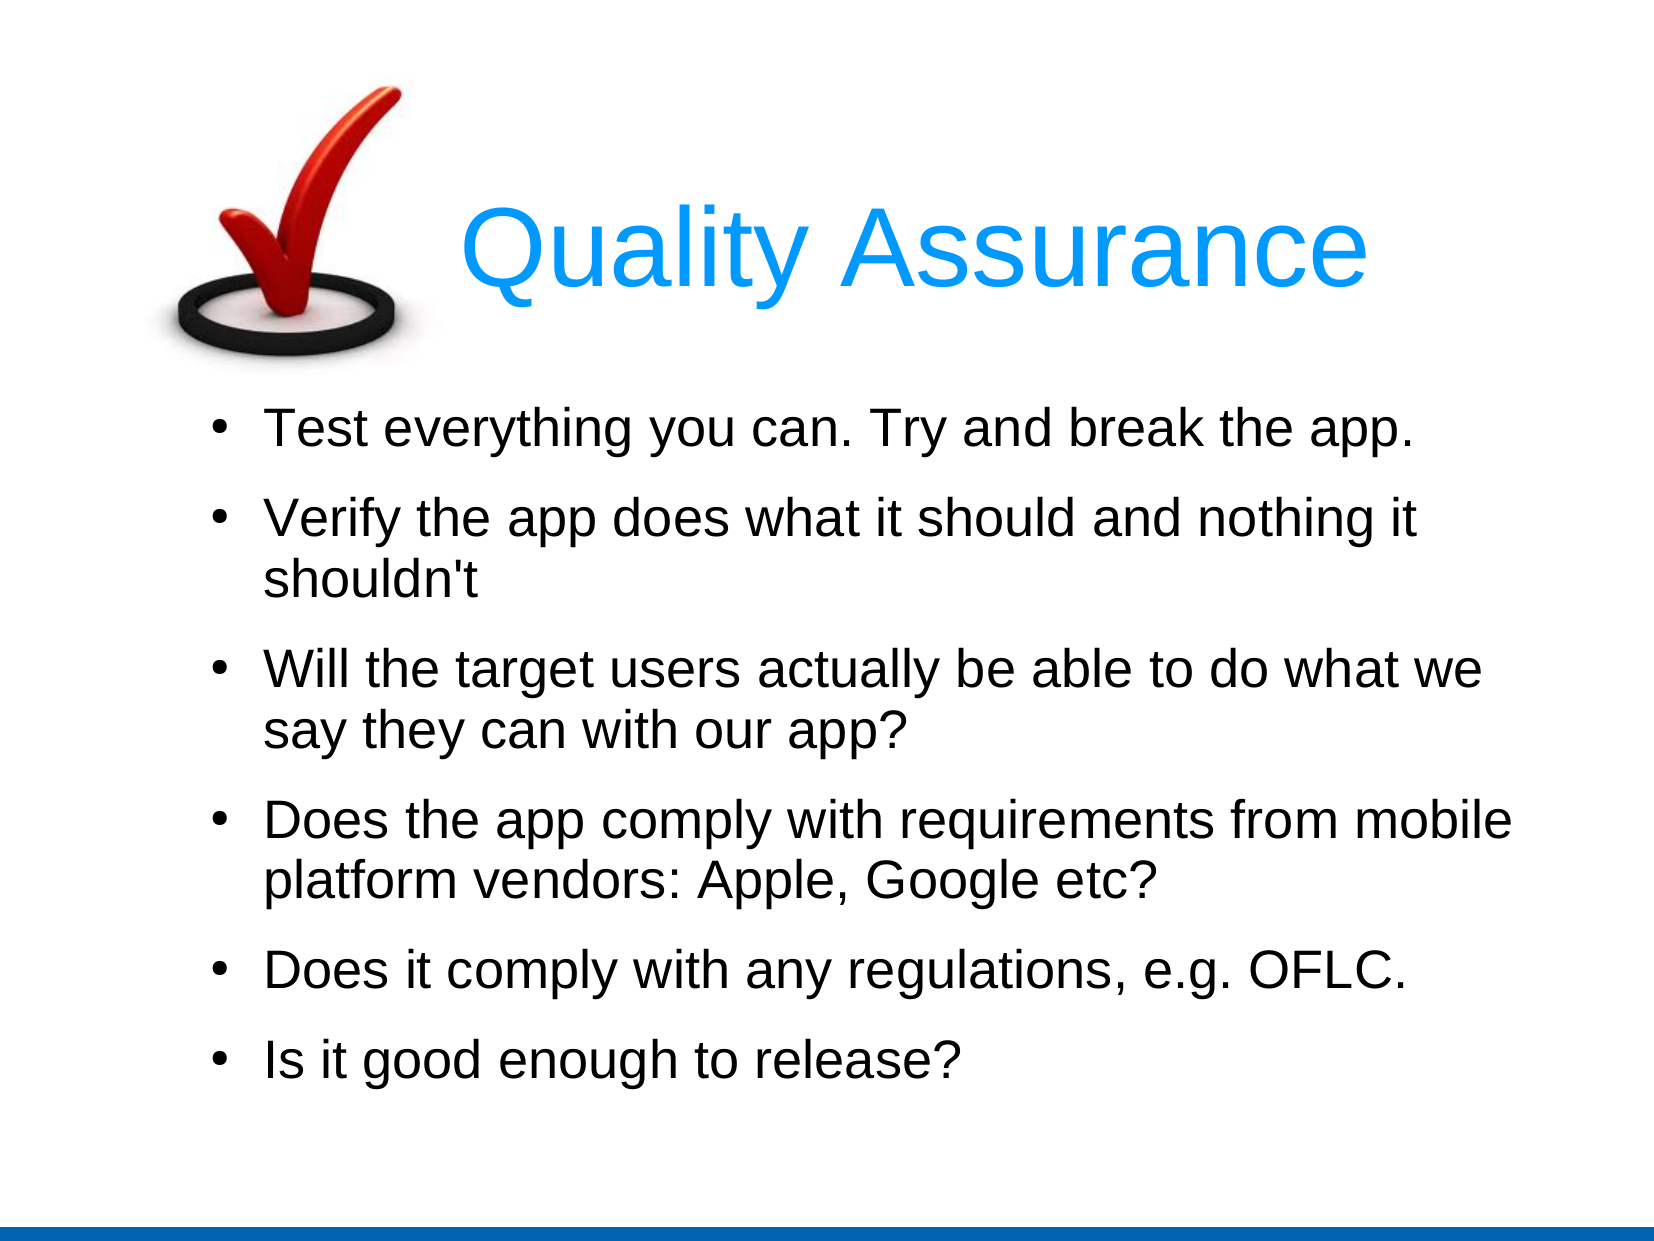

# Quality Assurance
Test everything you can. Try and break the app.
Verify the app does what it should and nothing it shouldn't
Will the target users actually be able to do what we say they can with our app?
Does the app comply with requirements from mobile platform vendors: Apple, Google etc?
Does it comply with any regulations, e.g. OFLC.
Is it good enough to release?